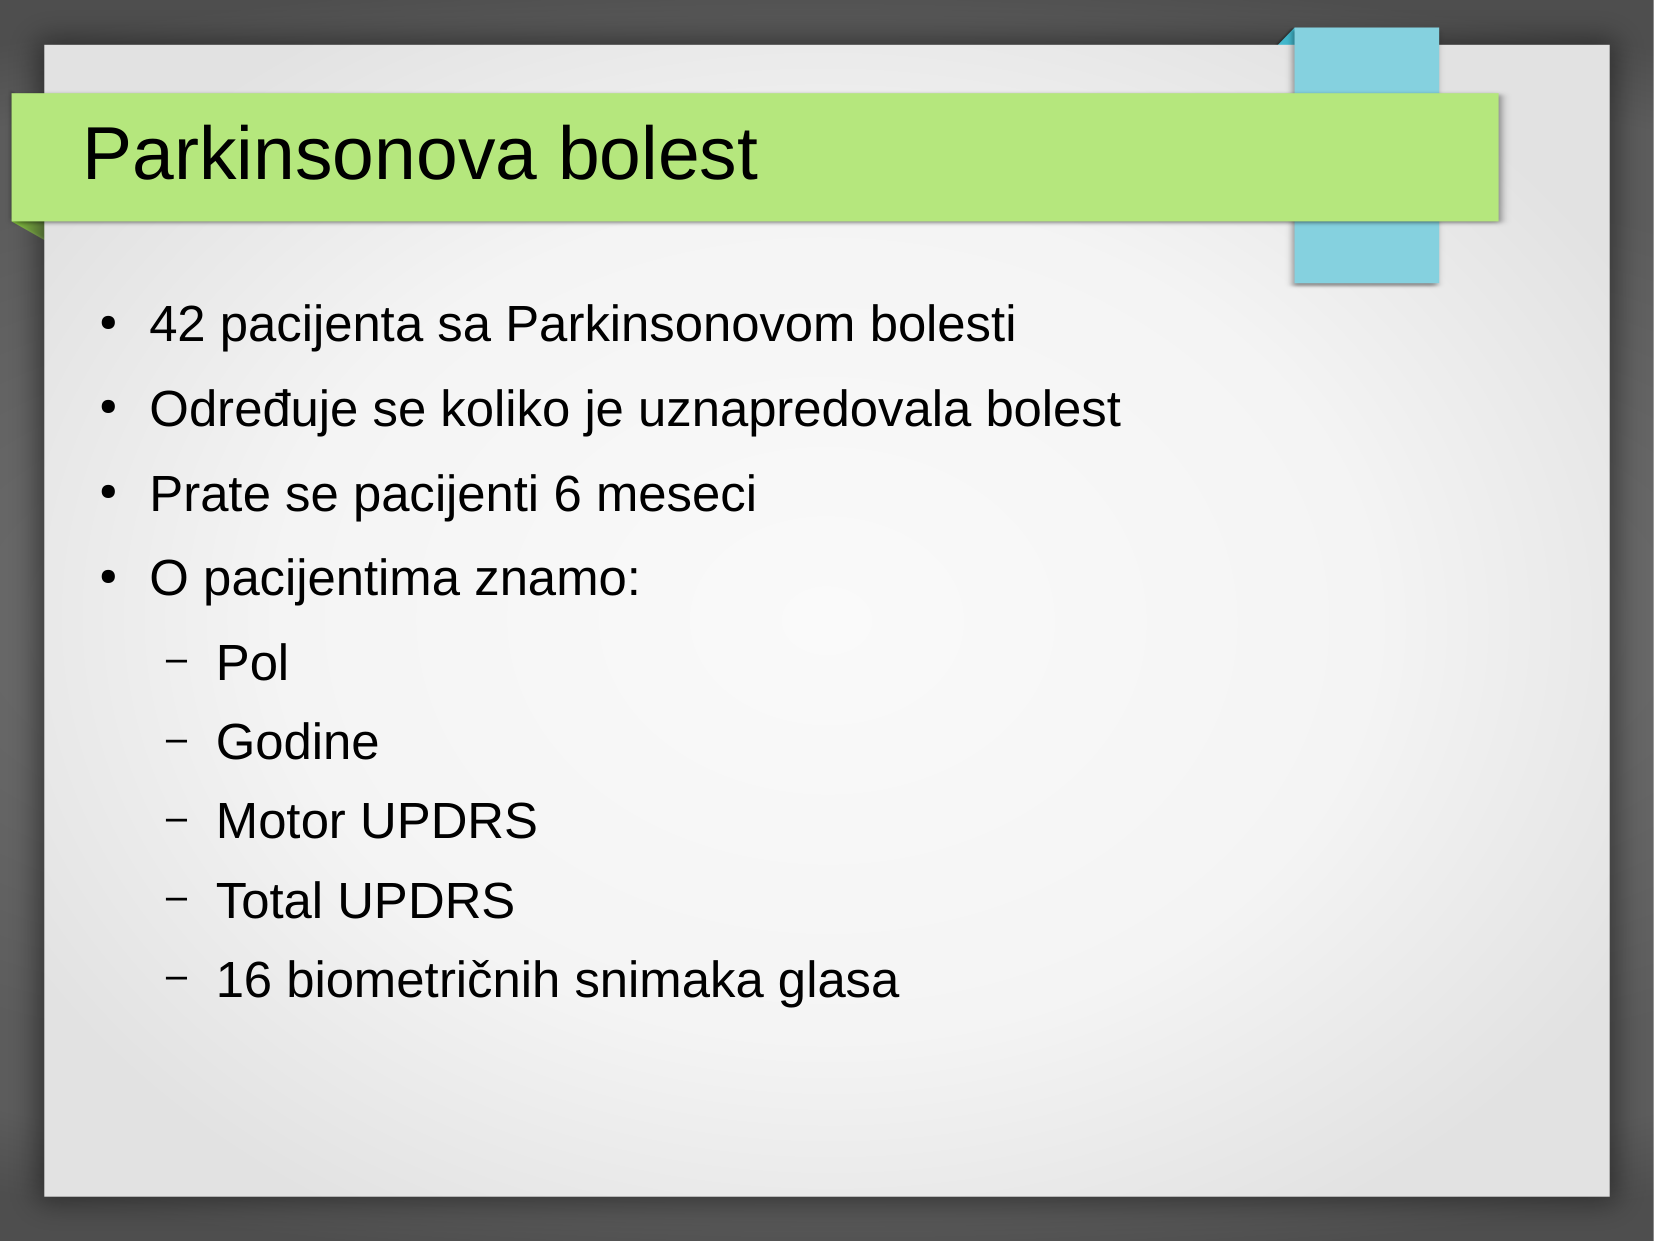

# Parkinsonova bolest
42 pacijenta sa Parkinsonovom bolesti
Određuje se koliko je uznapredovala bolest
Prate se pacijenti 6 meseci
O pacijentima znamo:
Pol
Godine
Motor UPDRS
Total UPDRS
16 biometričnih snimaka glasa